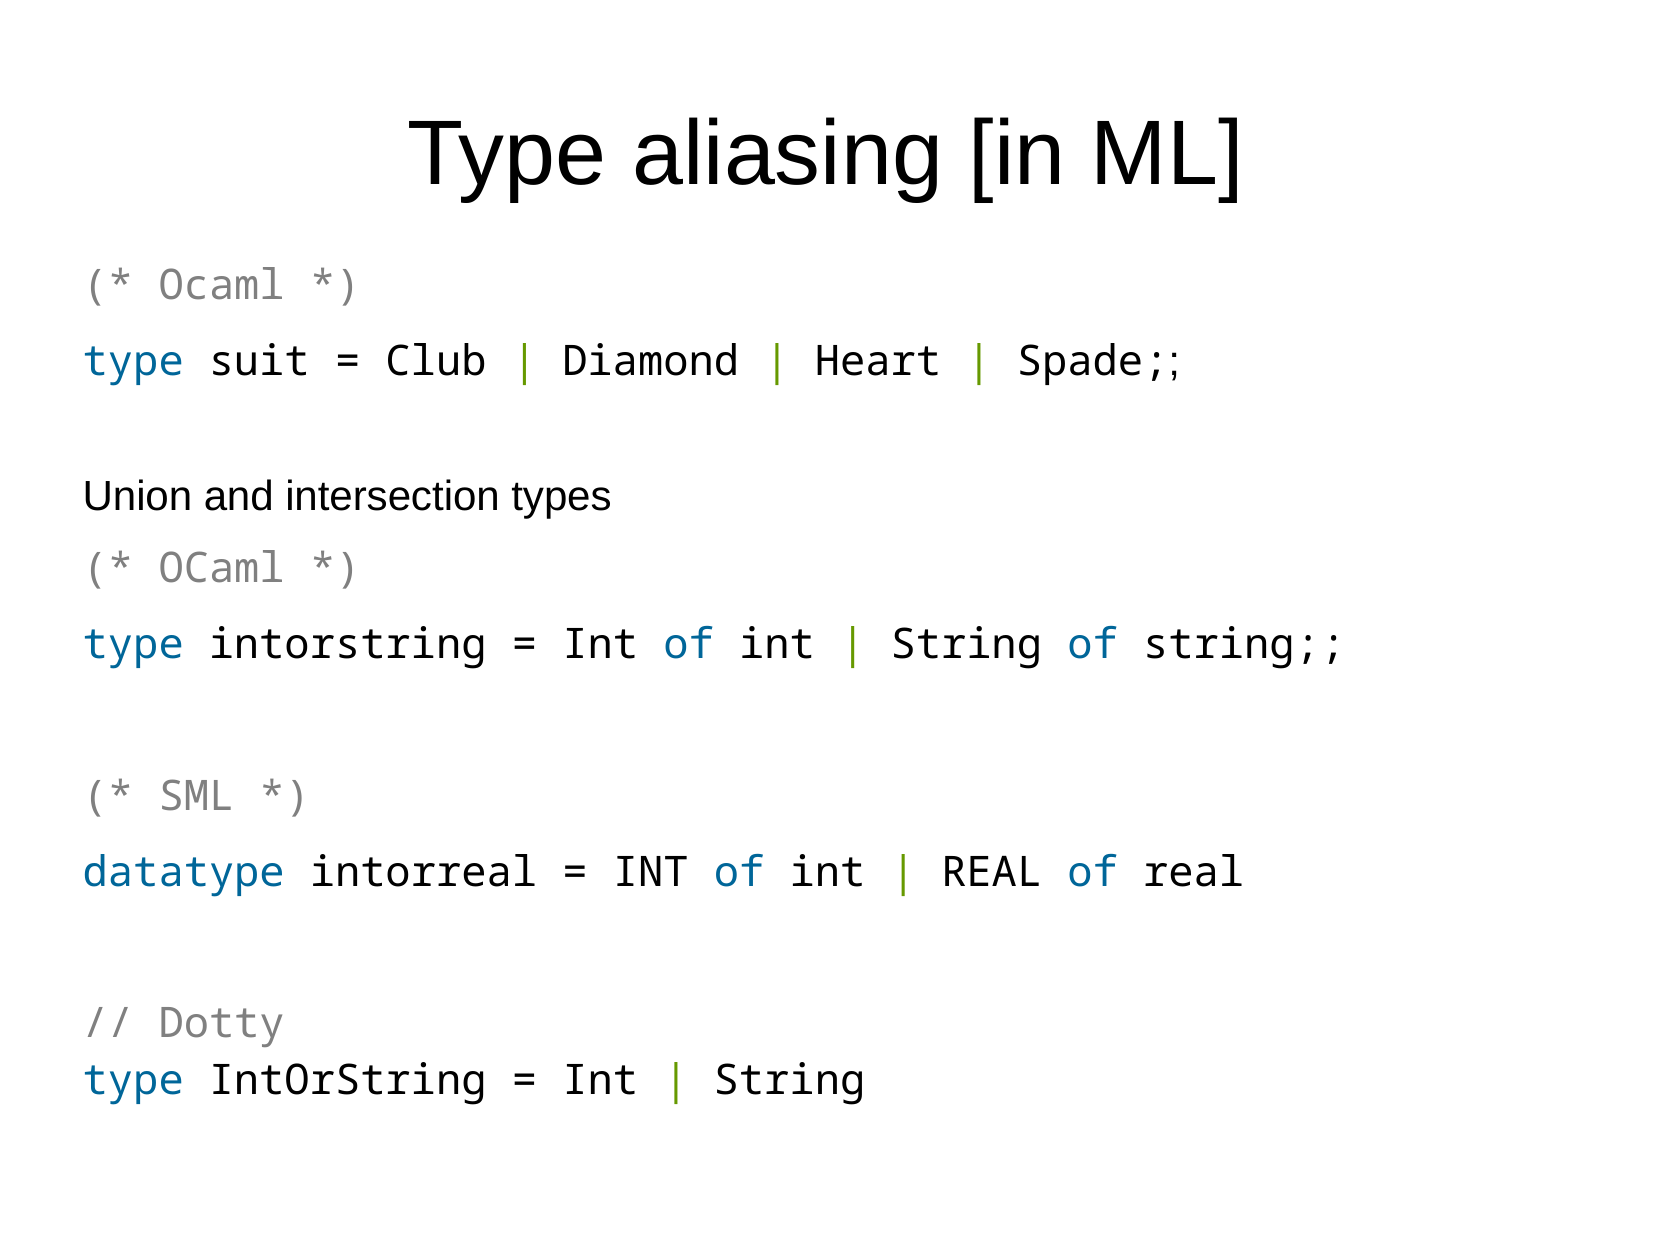

# Type aliasing [in ML]
(* Ocaml *)
type suit = Club | Diamond | Heart | Spade;;
Union and intersection types
(* OCaml *)
type intorstring = Int of int | String of string;;
(* SML *)
datatype intorreal = INT of int | REAL of real
// Dotty
type IntOrString = Int | String